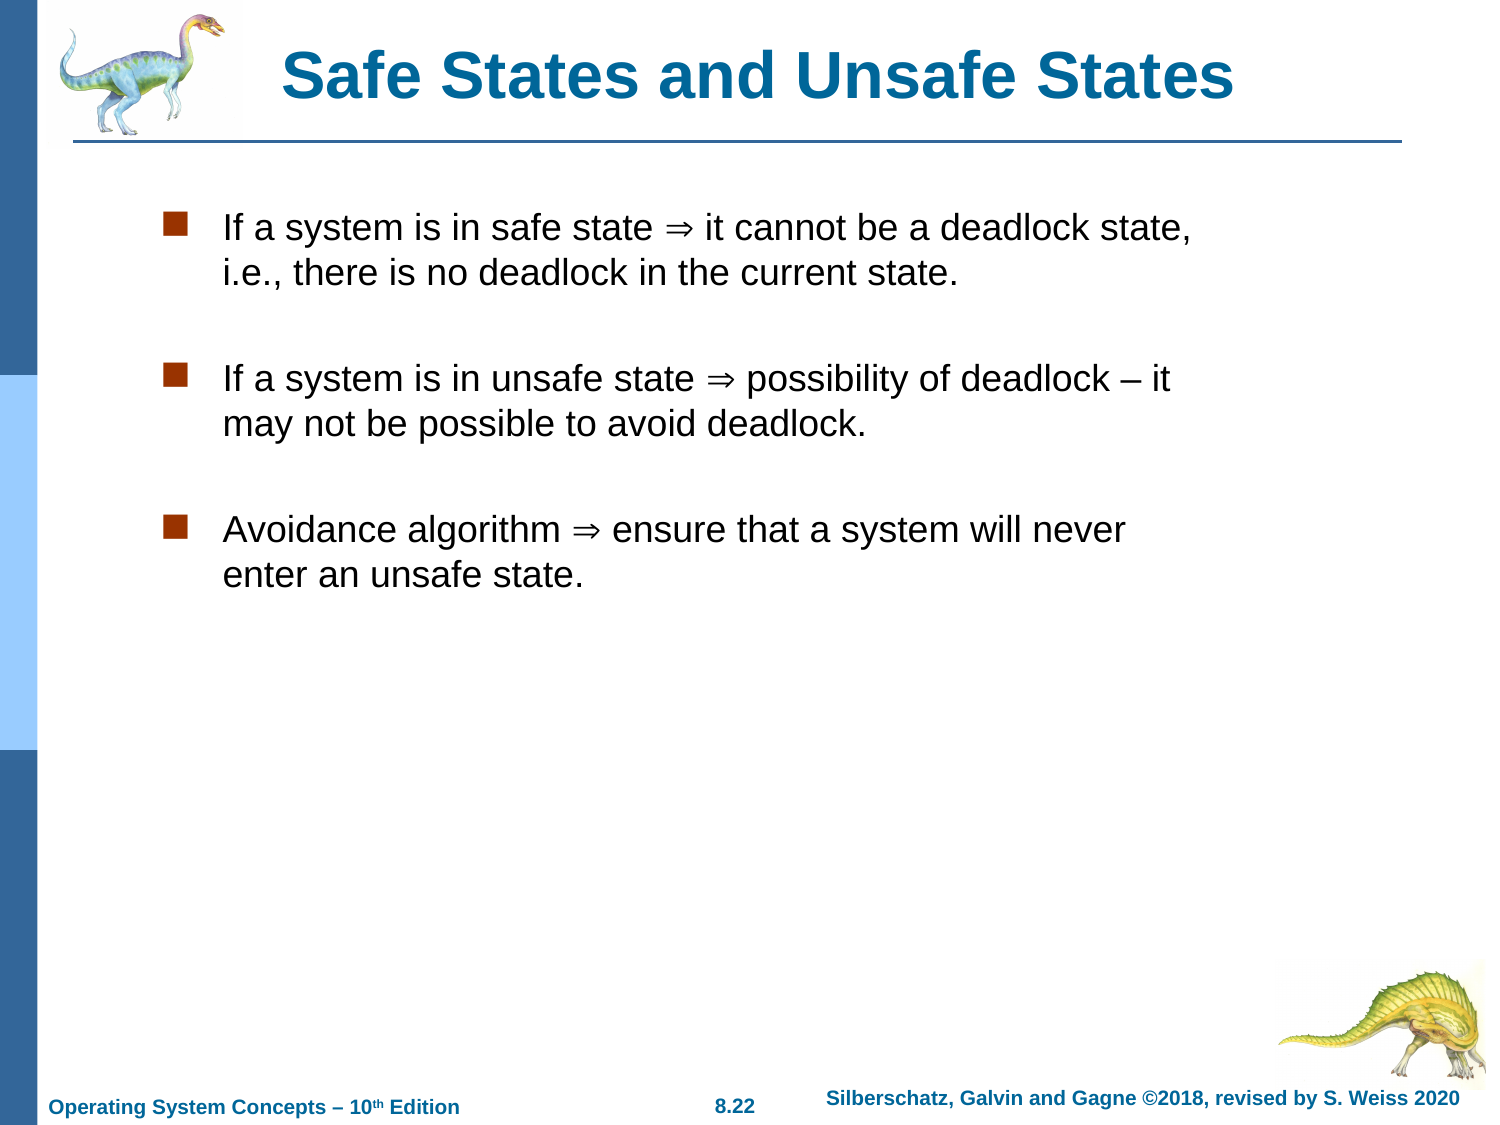

# Safe States and Unsafe States
If a system is in safe state  it cannot be a deadlock state, i.e., there is no deadlock in the current state.
If a system is in unsafe state  possibility of deadlock – it may not be possible to avoid deadlock.
Avoidance algorithm  ensure that a system will never enter an unsafe state.